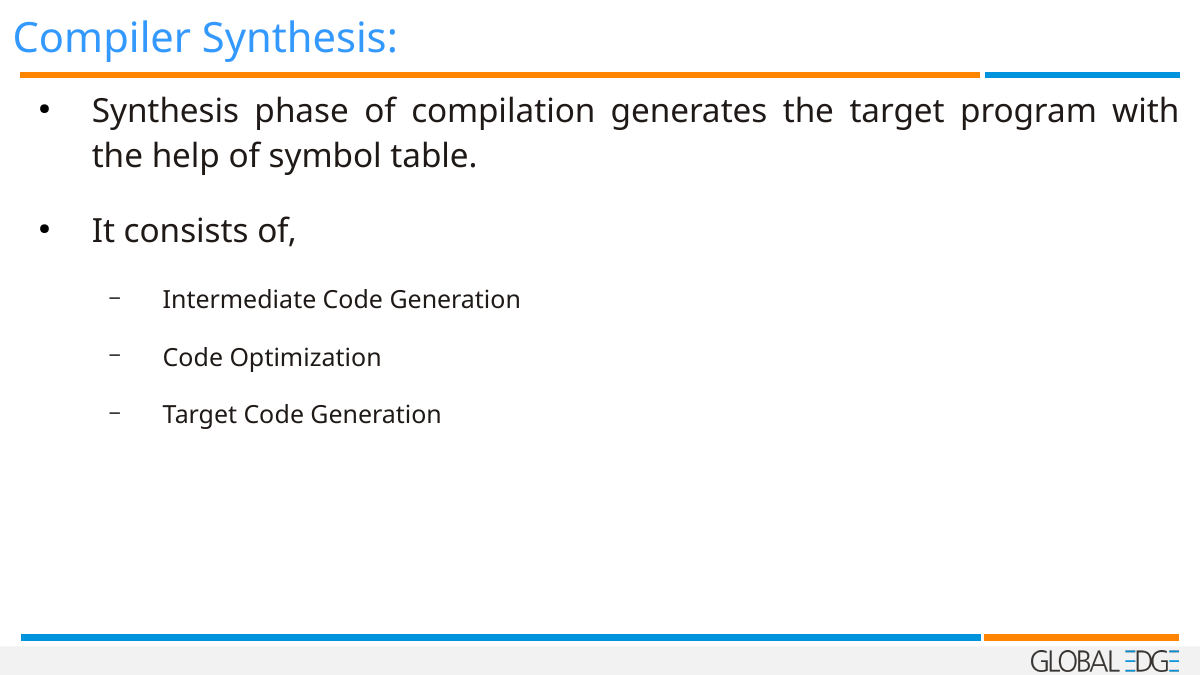

# Compiler Synthesis:
Synthesis phase of compilation generates the target program with the help of symbol table.
It consists of,
Intermediate Code Generation
Code Optimization
Target Code Generation